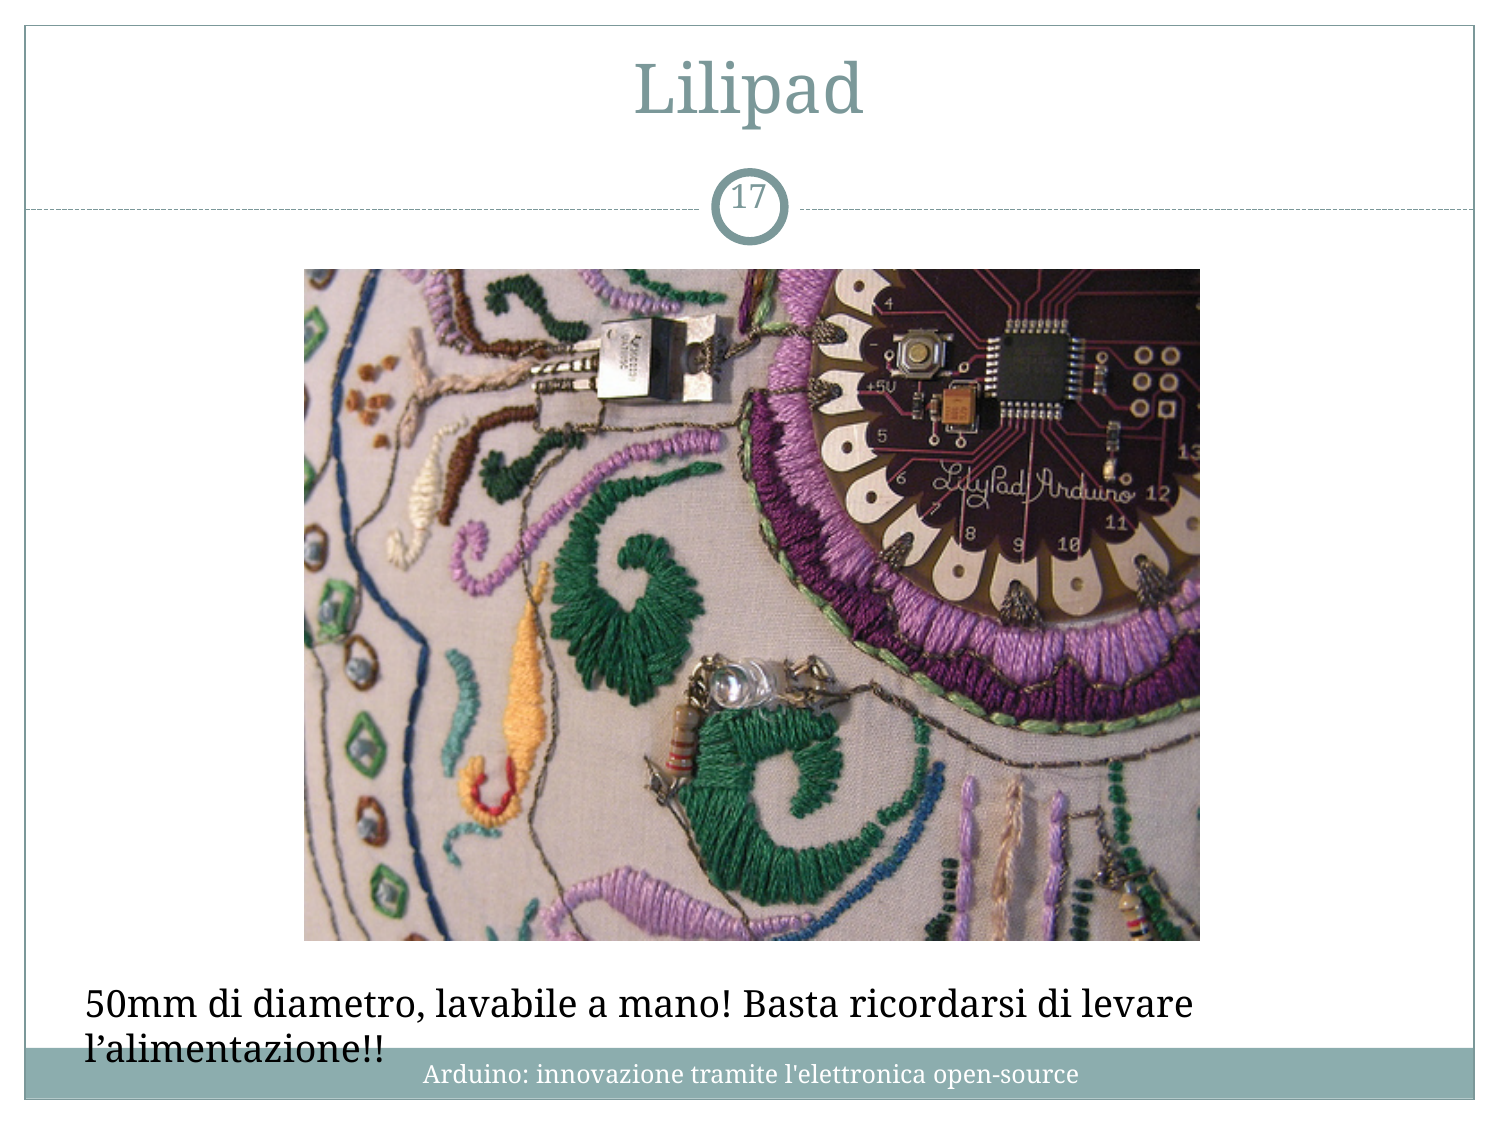

# Lilipad
50mm di diametro, lavabile a mano! Basta ricordarsi di levare l’alimentazione!!
Arduino: innovazione tramite l'elettronica open-source